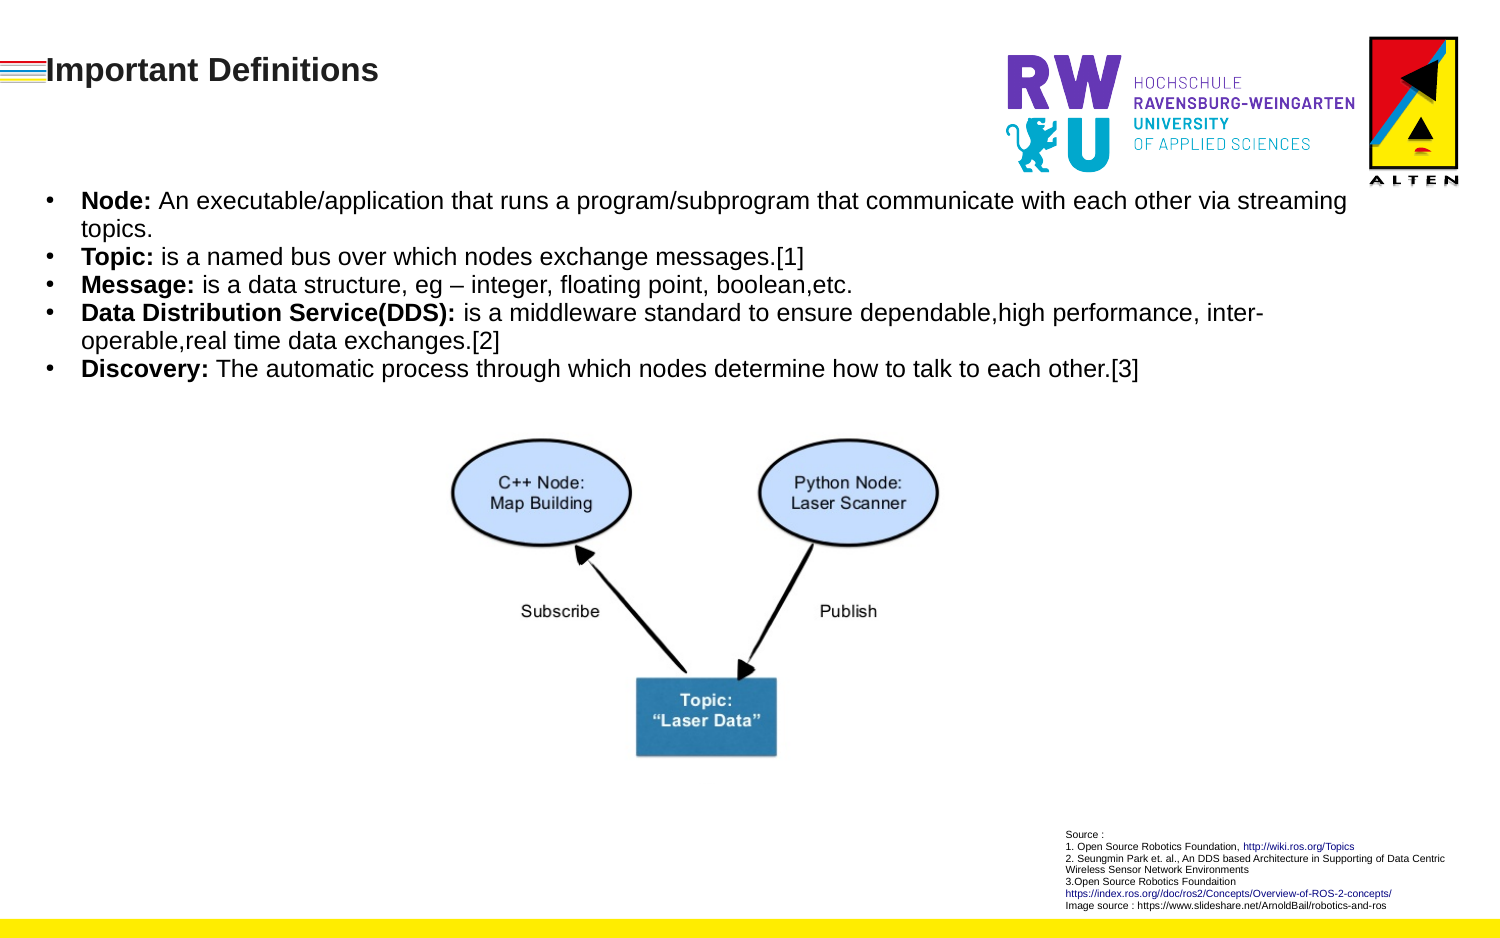

# Important Definitions
Node: An executable/application that runs a program/subprogram that communicate with each other via streaming topics.
Topic: is a named bus over which nodes exchange messages.[1]
Message: is a data structure, eg – integer, floating point, boolean,etc.
Data Distribution Service(DDS): is a middleware standard to ensure dependable,high performance, inter-operable,real time data exchanges.[2]
Discovery: The automatic process through which nodes determine how to talk to each other.[3]
Source :
1. Open Source Robotics Foundation, http://wiki.ros.org/Topics
2. Seungmin Park et. al., An DDS based Architecture in Supporting of Data Centric Wireless Sensor Network Environments
3.Open Source Robotics Foundaition https://index.ros.org//doc/ros2/Concepts/Overview-of-ROS-2-concepts/
Image source : https://www.slideshare.net/ArnoldBail/robotics-and-ros